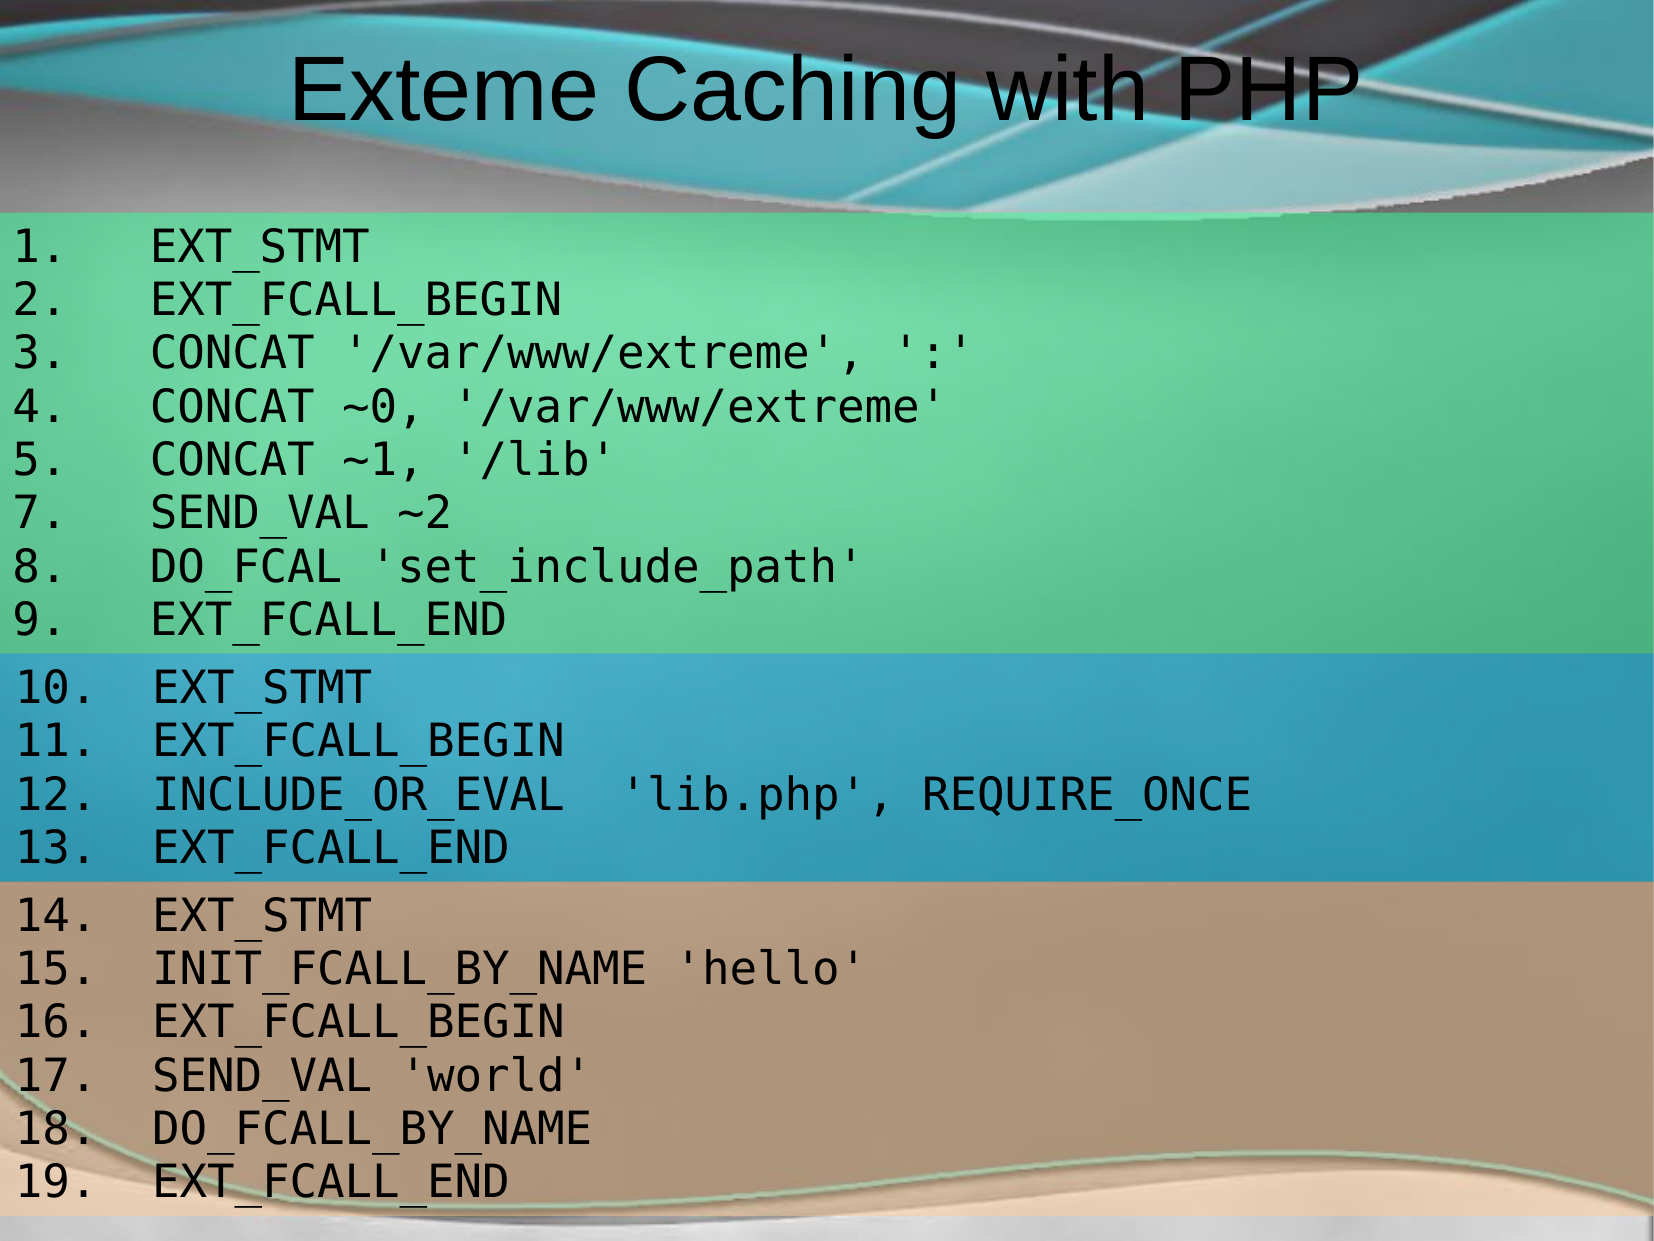

# Exteme Caching with PHP
1. EXT_STMT
2. EXT_FCALL_BEGIN
3. CONCAT '/var/www/extreme', ':'
4. CONCAT ~0, '/var/www/extreme'
5. CONCAT ~1, '/lib'
7. SEND_VAL ~2
8. DO_FCAL 'set_include_path'
9. EXT_FCALL_END
10. EXT_STMT
11. EXT_FCALL_BEGIN
12. INCLUDE_OR_EVAL 'lib.php', REQUIRE_ONCE
13. EXT_FCALL_END
14. EXT_STMT
15. INIT_FCALL_BY_NAME 'hello'
16. EXT_FCALL_BEGIN
17. SEND_VAL 'world'
18. DO_FCALL_BY_NAME
19. EXT_FCALL_END